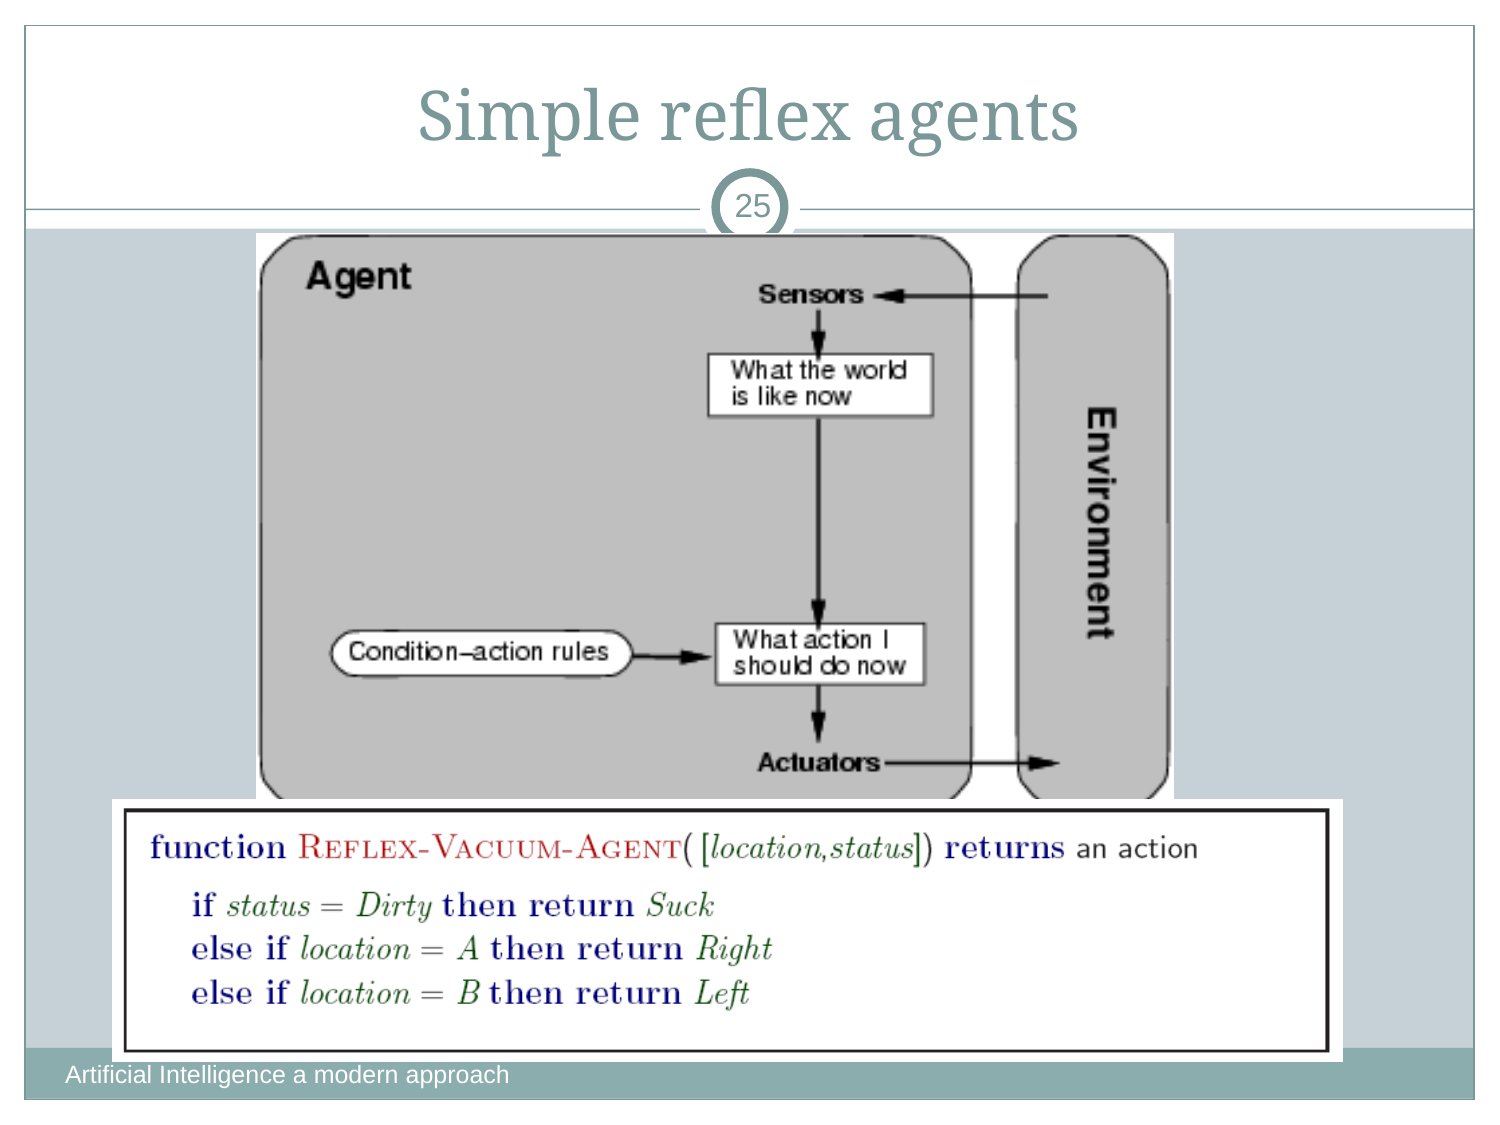

# Simple reflex agents
Artificial Intelligence a modern approach